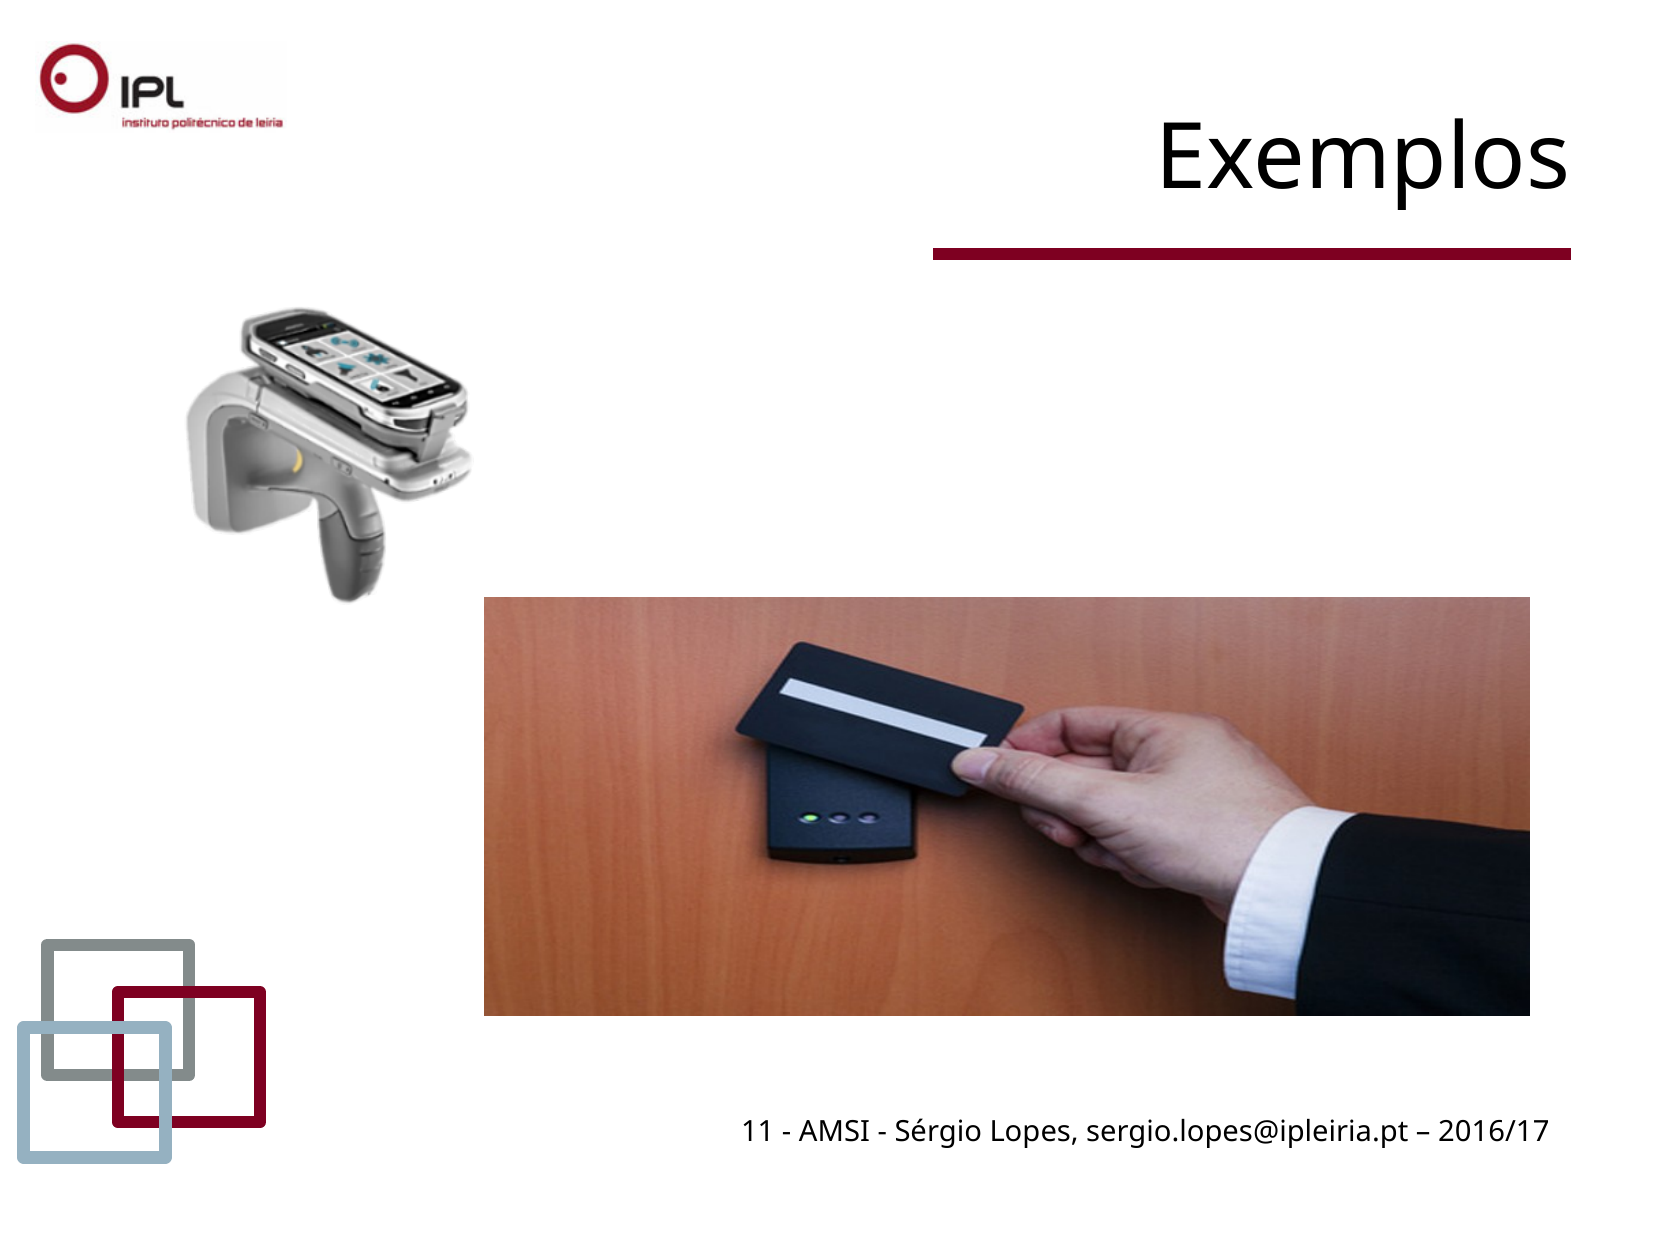

# Exemplos
11 - AMSI - Sérgio Lopes, sergio.lopes@ipleiria.pt – 2016/17